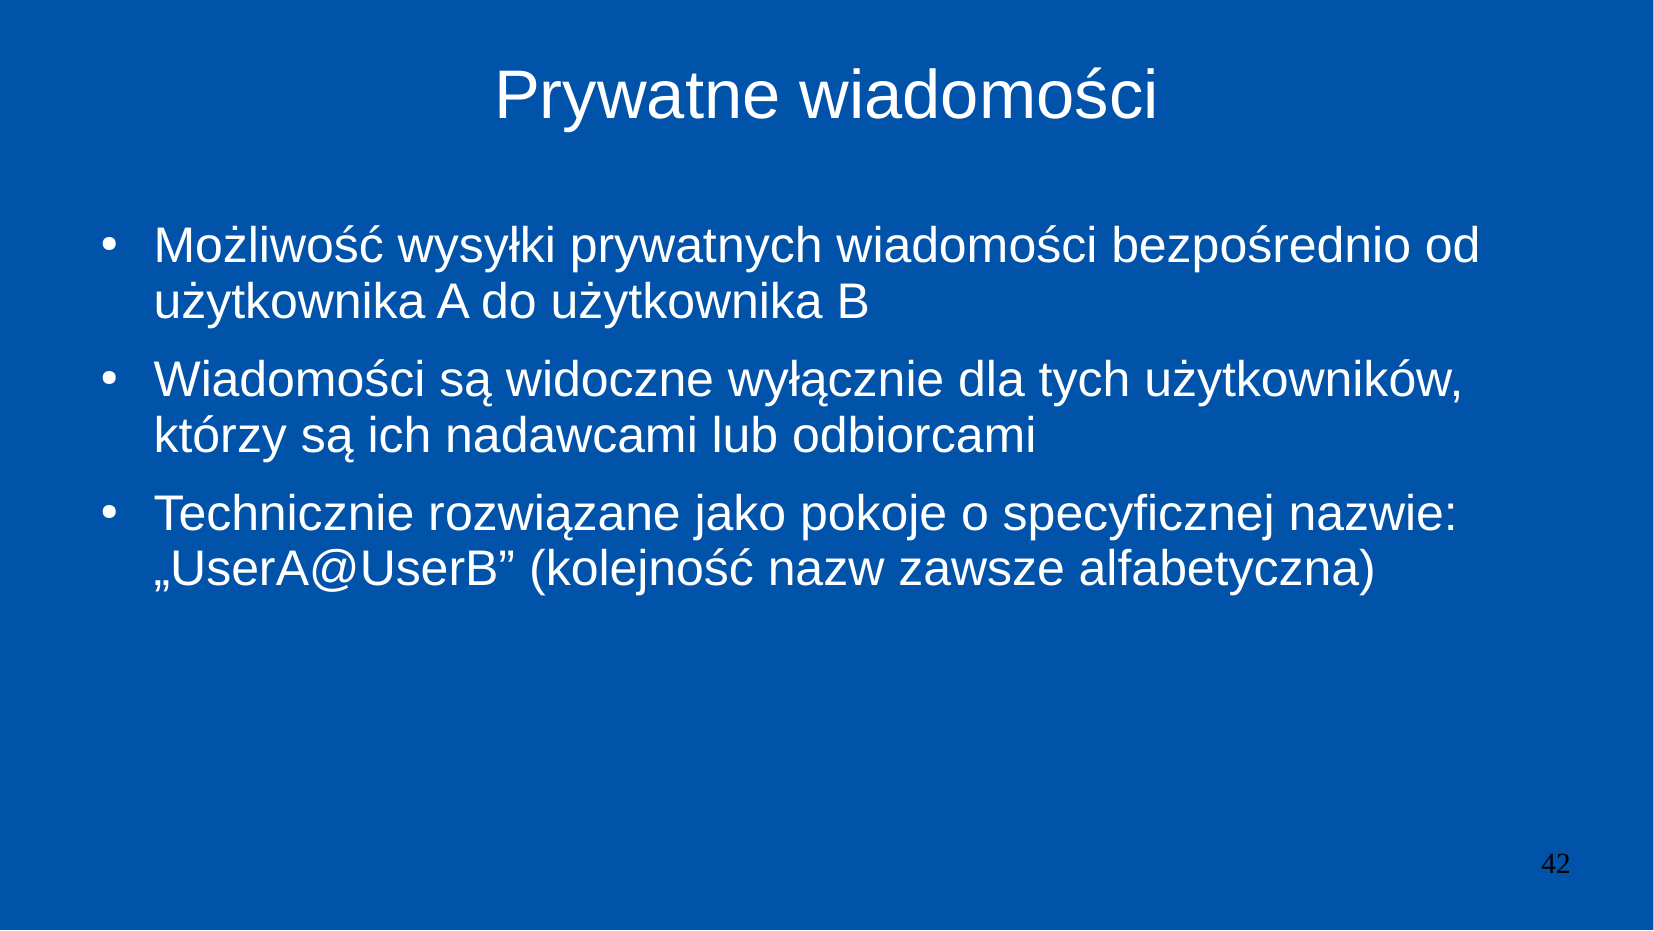

# Prywatne wiadomości
Możliwość wysyłki prywatnych wiadomości bezpośrednio od użytkownika A do użytkownika B
Wiadomości są widoczne wyłącznie dla tych użytkowników, którzy są ich nadawcami lub odbiorcami
Technicznie rozwiązane jako pokoje o specyficznej nazwie: „UserA@UserB” (kolejność nazw zawsze alfabetyczna)
42